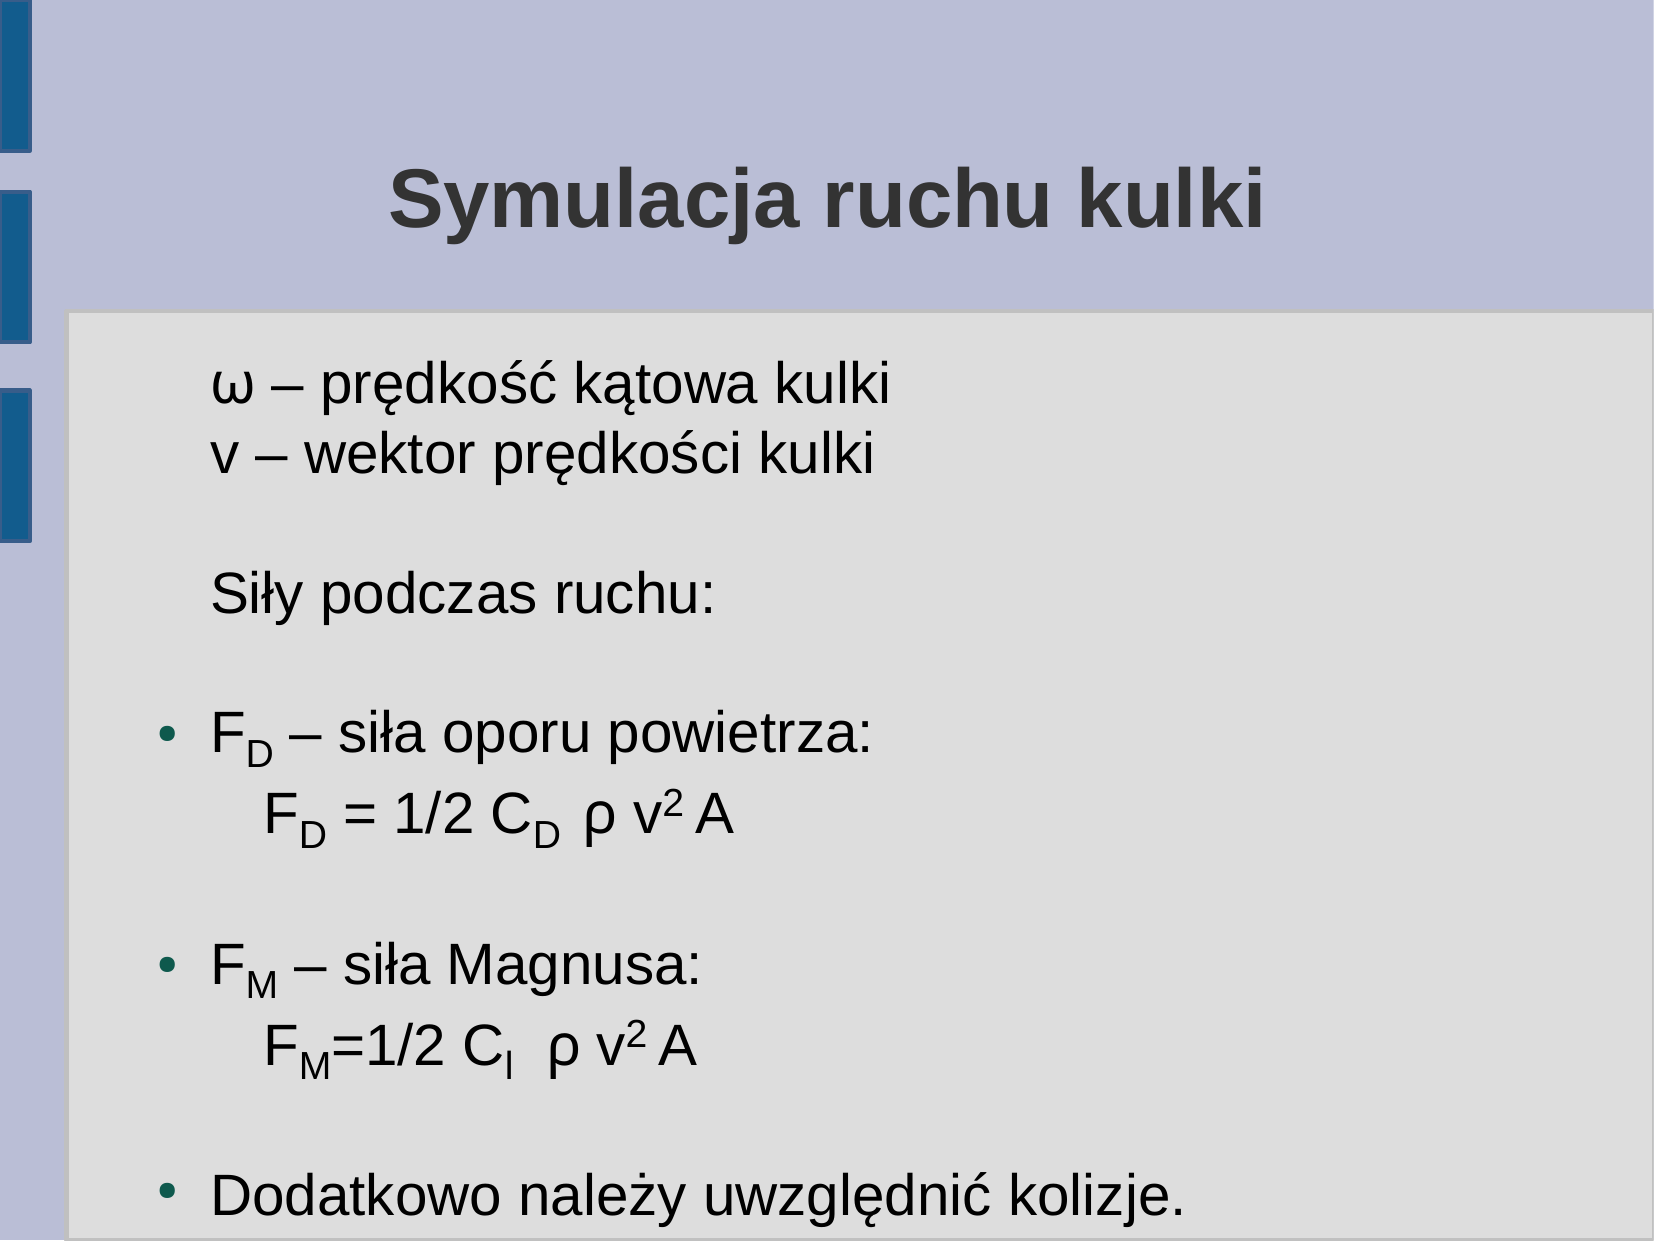

# Symulacja ruchu kulki
ω – prędkość kątowa kulki
v – wektor prędkości kulki
Siły podczas ruchu:
FD – siła oporu powietrza:
FD = 1/2 CD ρ v2 A
FM – siła Magnusa:
FM=1/2 Cl ρ v2 A
Dodatkowo należy uwzględnić kolizje.